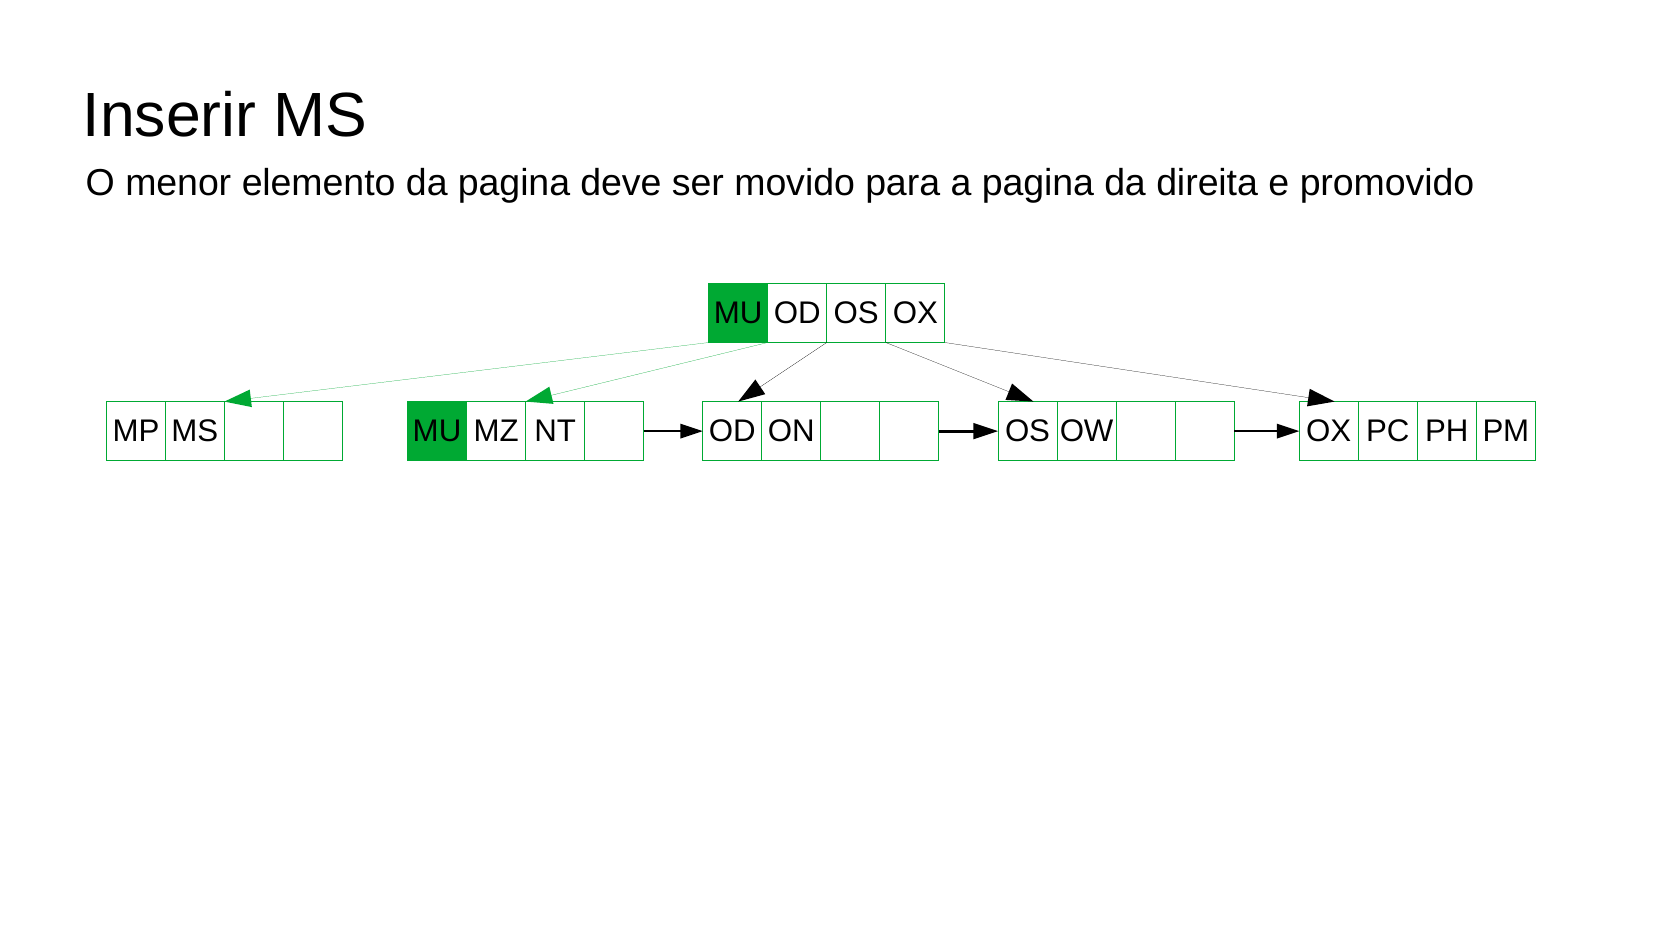

# Inserir MS
O menor elemento da pagina deve ser movido para a pagina da direita e promovido
MU
OD
OS
OX
MP
MS
MU
MZ
NT
OD
ON
OS
OW
OX
PC
PH
PM